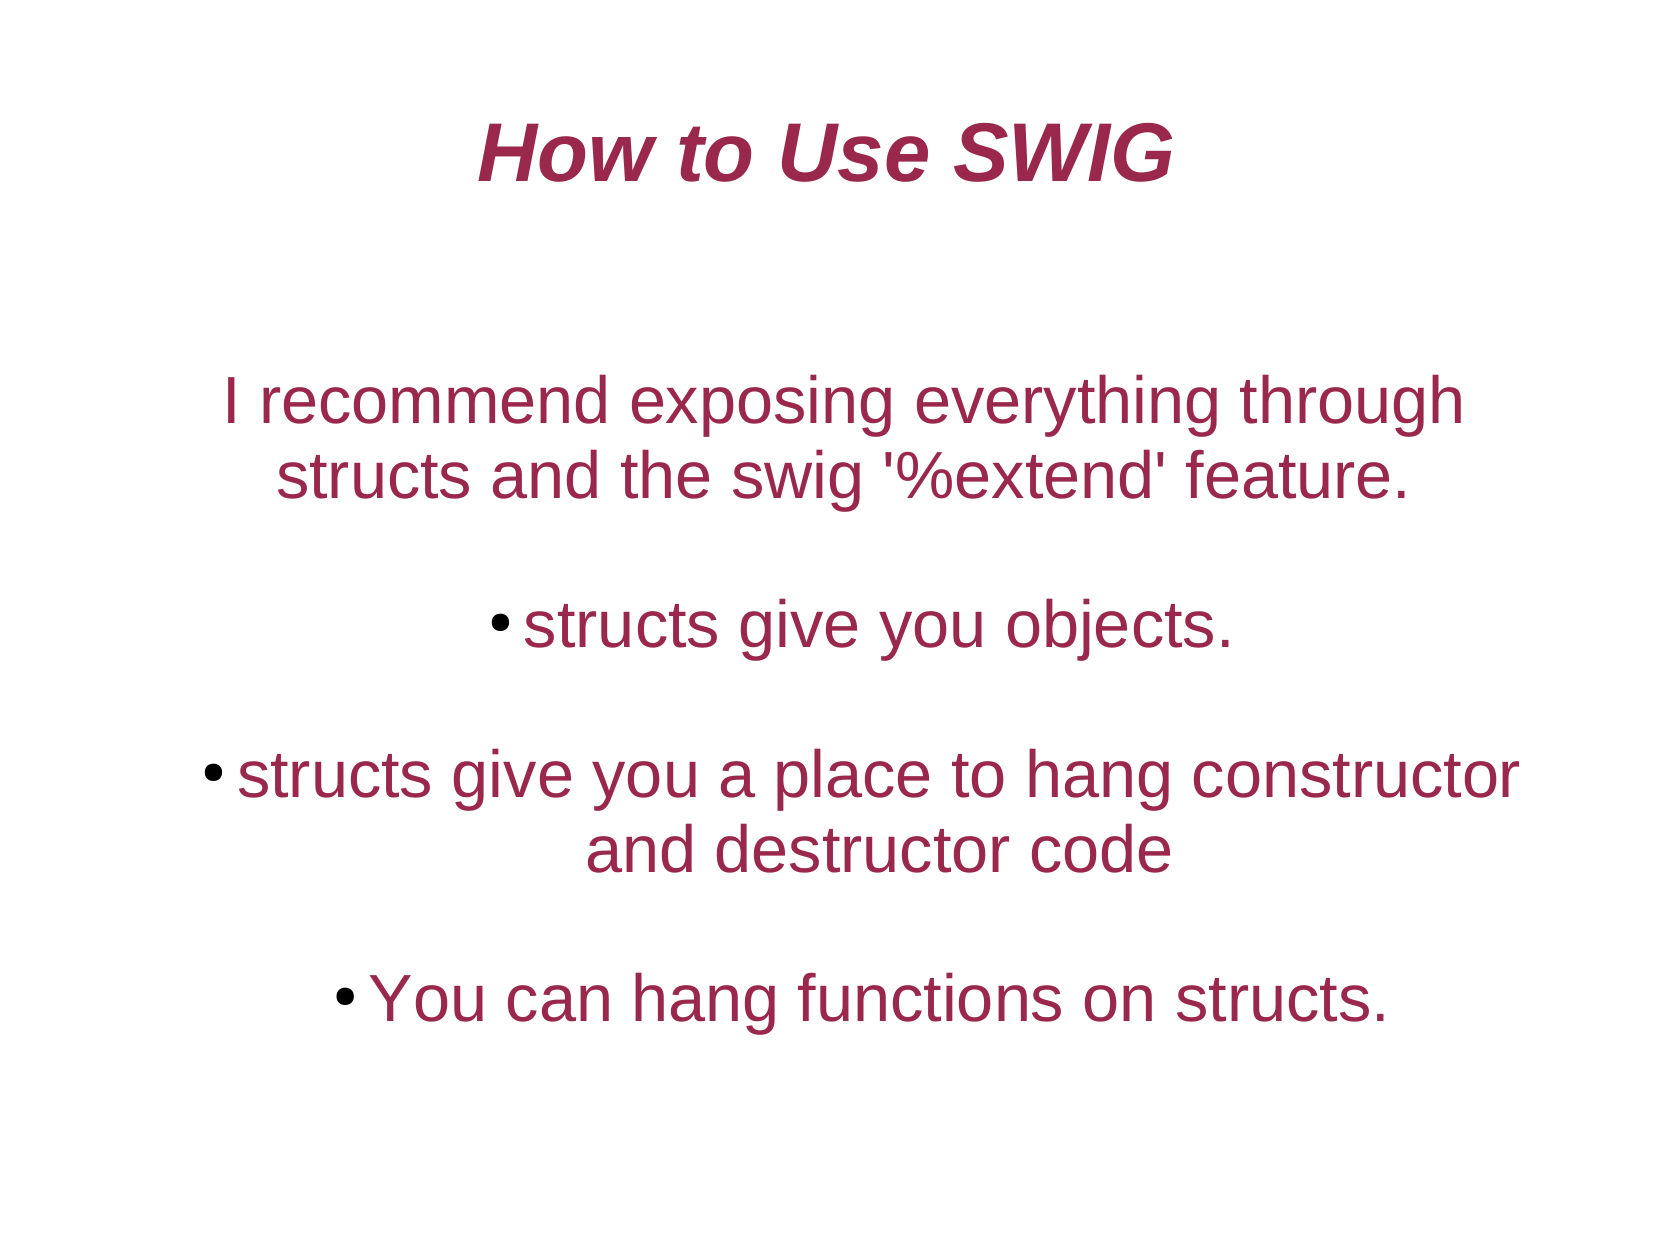

# How to Use SWIG
I recommend exposing everything through structs and the swig '%extend' feature.
structs give you objects.
structs give you a place to hang constructor and destructor code
You can hang functions on structs.